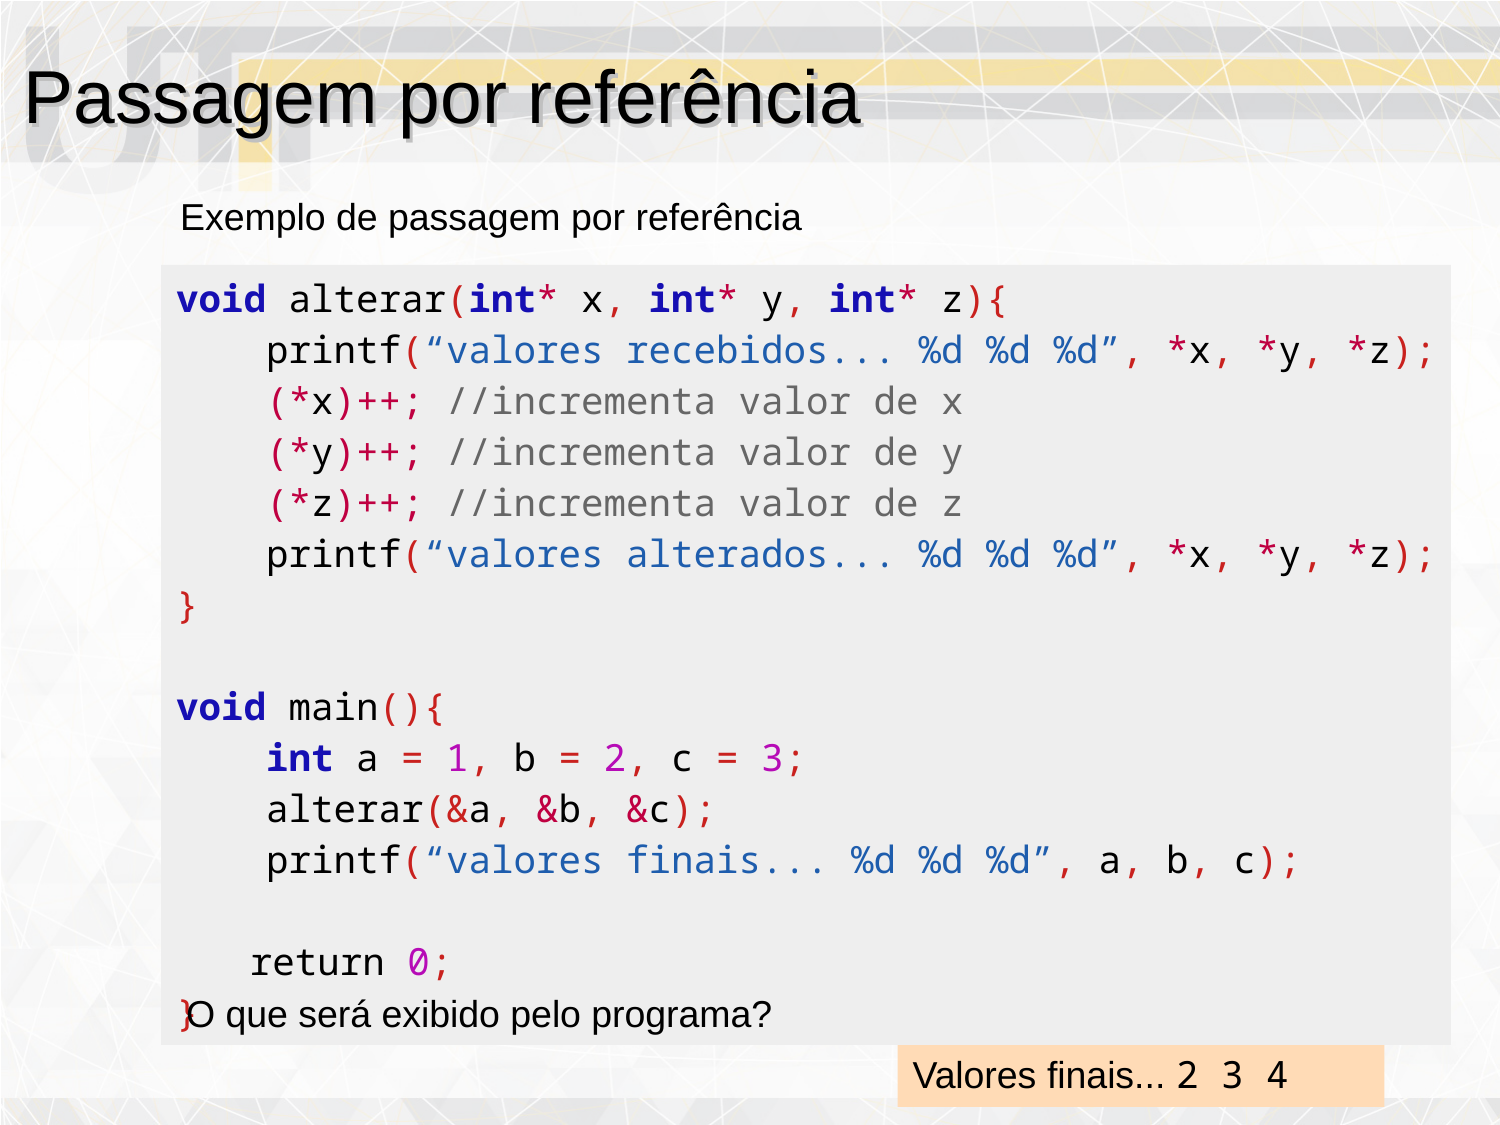

# Passagem por referência
Exemplo de passagem por referência
void alterar(int* x, int* y, int* z){
 printf(“valores recebidos... %d %d %d”, *x, *y, *z);
 (*x)++; //incrementa valor de x
 (*y)++; //incrementa valor de y
 (*z)++; //incrementa valor de z
 printf(“valores alterados... %d %d %d”, *x, *y, *z);
}
void main(){
 int a = 1, b = 2, c = 3;
 alterar(&a, &b, &c);
 printf(“valores finais... %d %d %d”, a, b, c);
	return 0;
}
Valores recebidos... 1 2 3
Valores alterados... 2 3 4
Valores finais... 2 3 4
O que será exibido pelo programa?